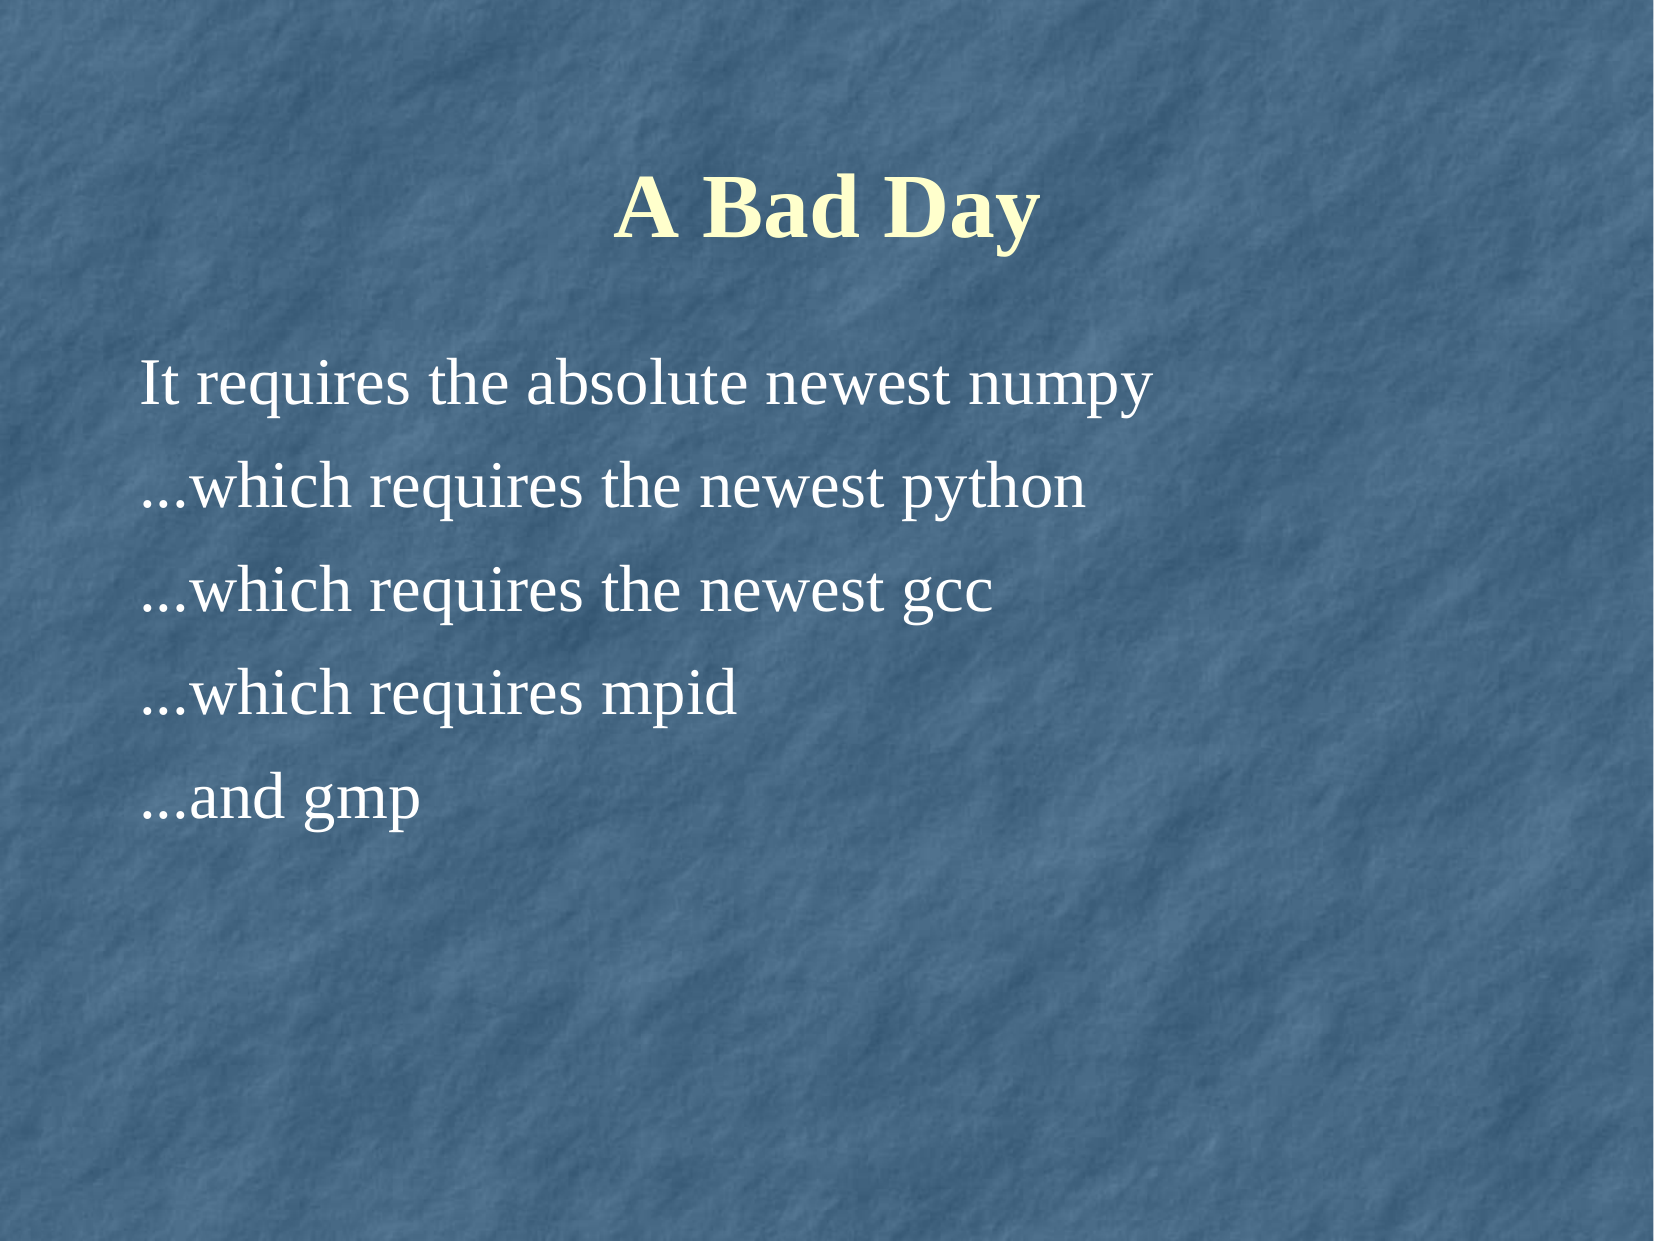

# A Bad Day
It requires the absolute newest numpy
...which requires the newest python
...which requires the newest gcc
...which requires mpid
...and gmp